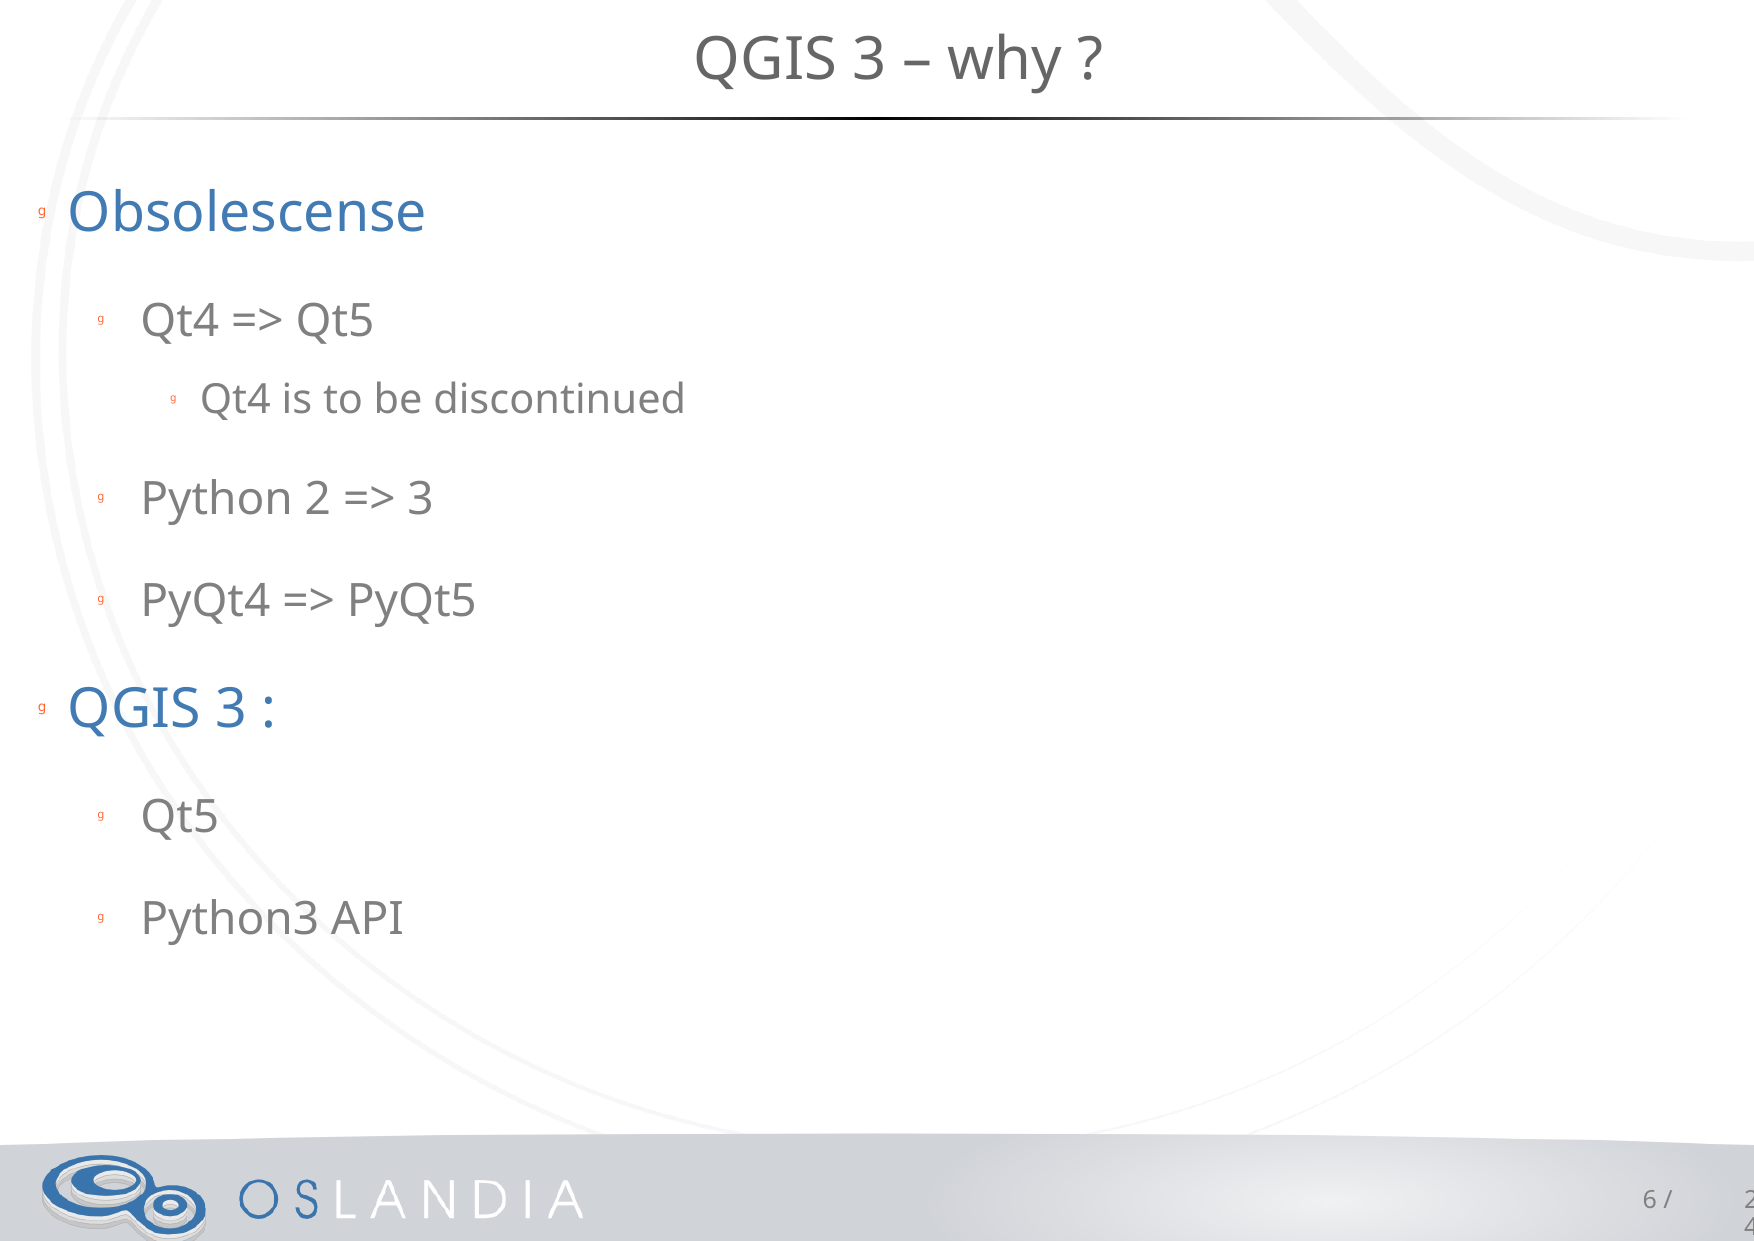

# QGIS 3 – why ?
Obsolescense
Qt4 => Qt5
Qt4 is to be discontinued
Python 2 => 3
PyQt4 => PyQt5
QGIS 3 :
Qt5
Python3 API